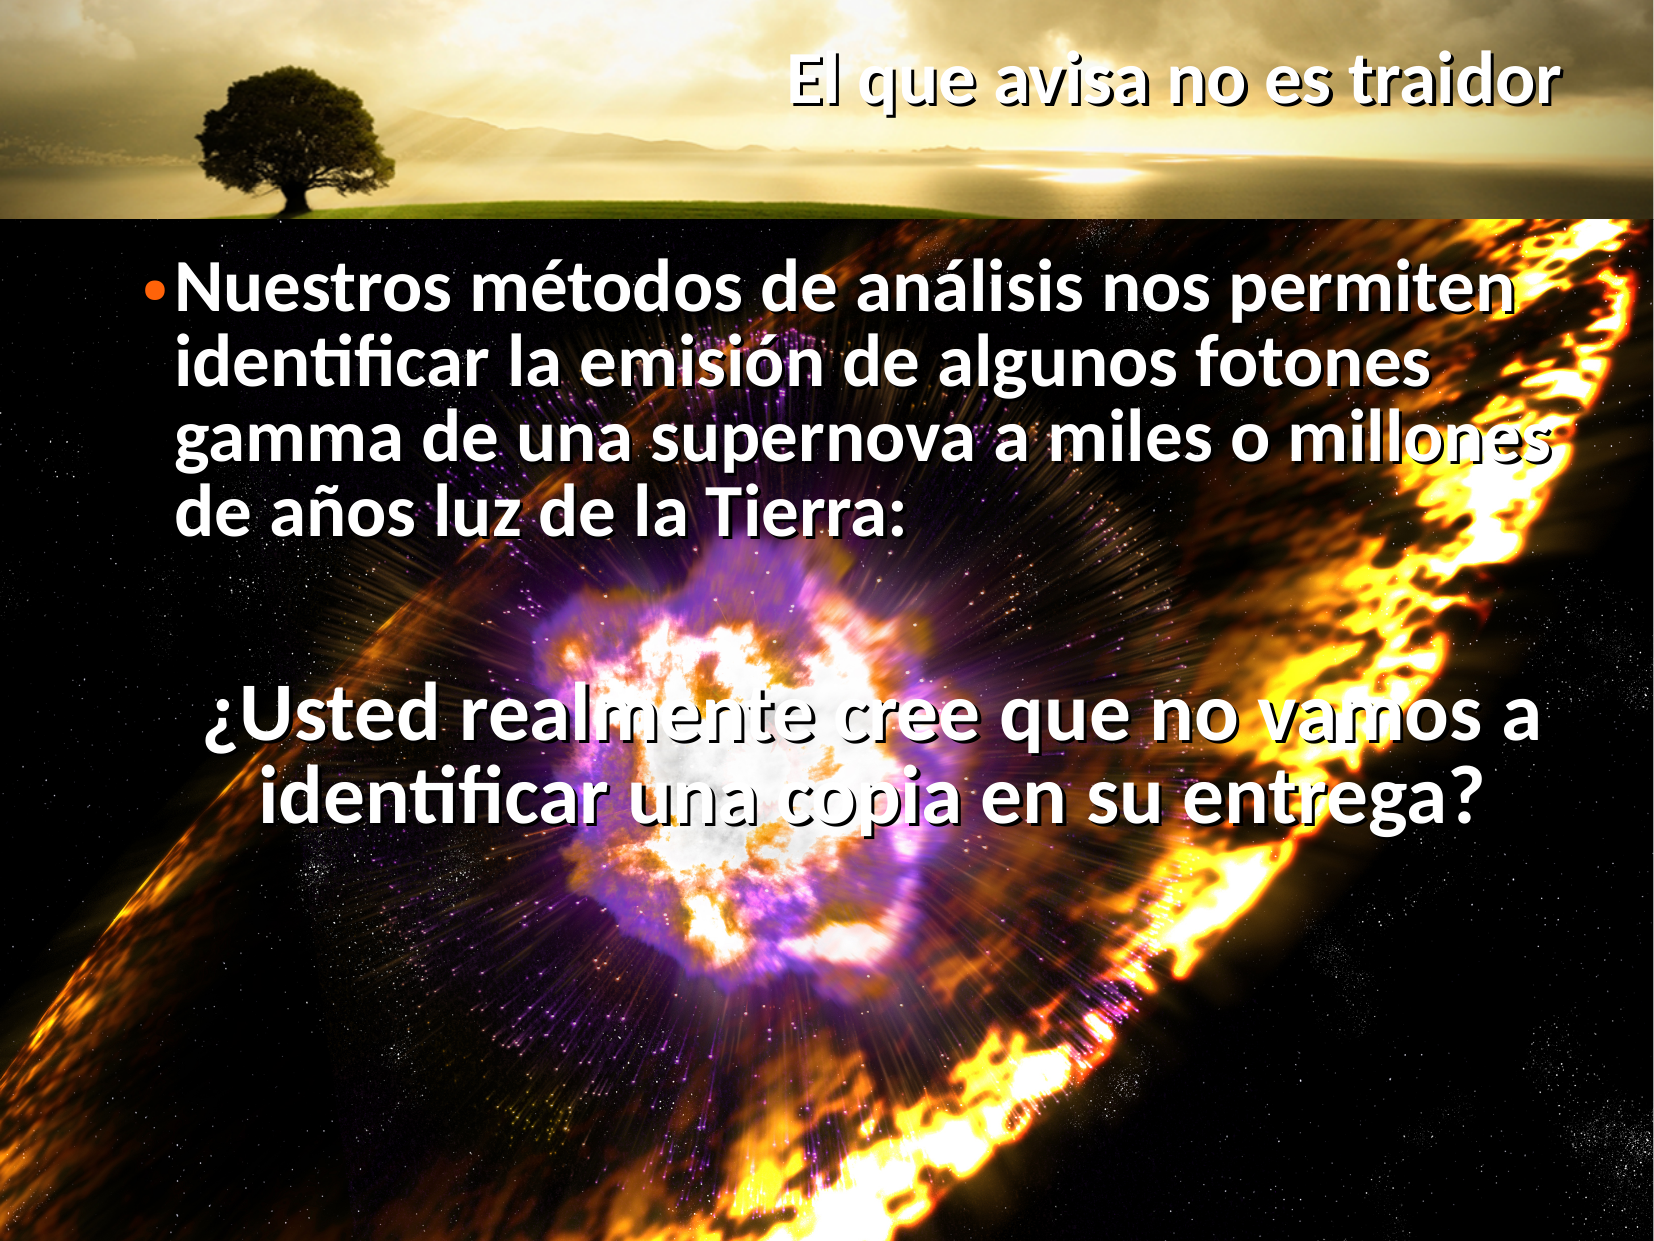

# El que avisa no es traidor
Nuestros métodos de análisis nos permiten identificar la emisión de algunos fotones gamma de una supernova a miles o millones de años luz de la Tierra:
¿Usted realmente cree que no vamos a identificar una copia en su entrega?
Introducción a la Física (Asorey-Sarmiento)
4